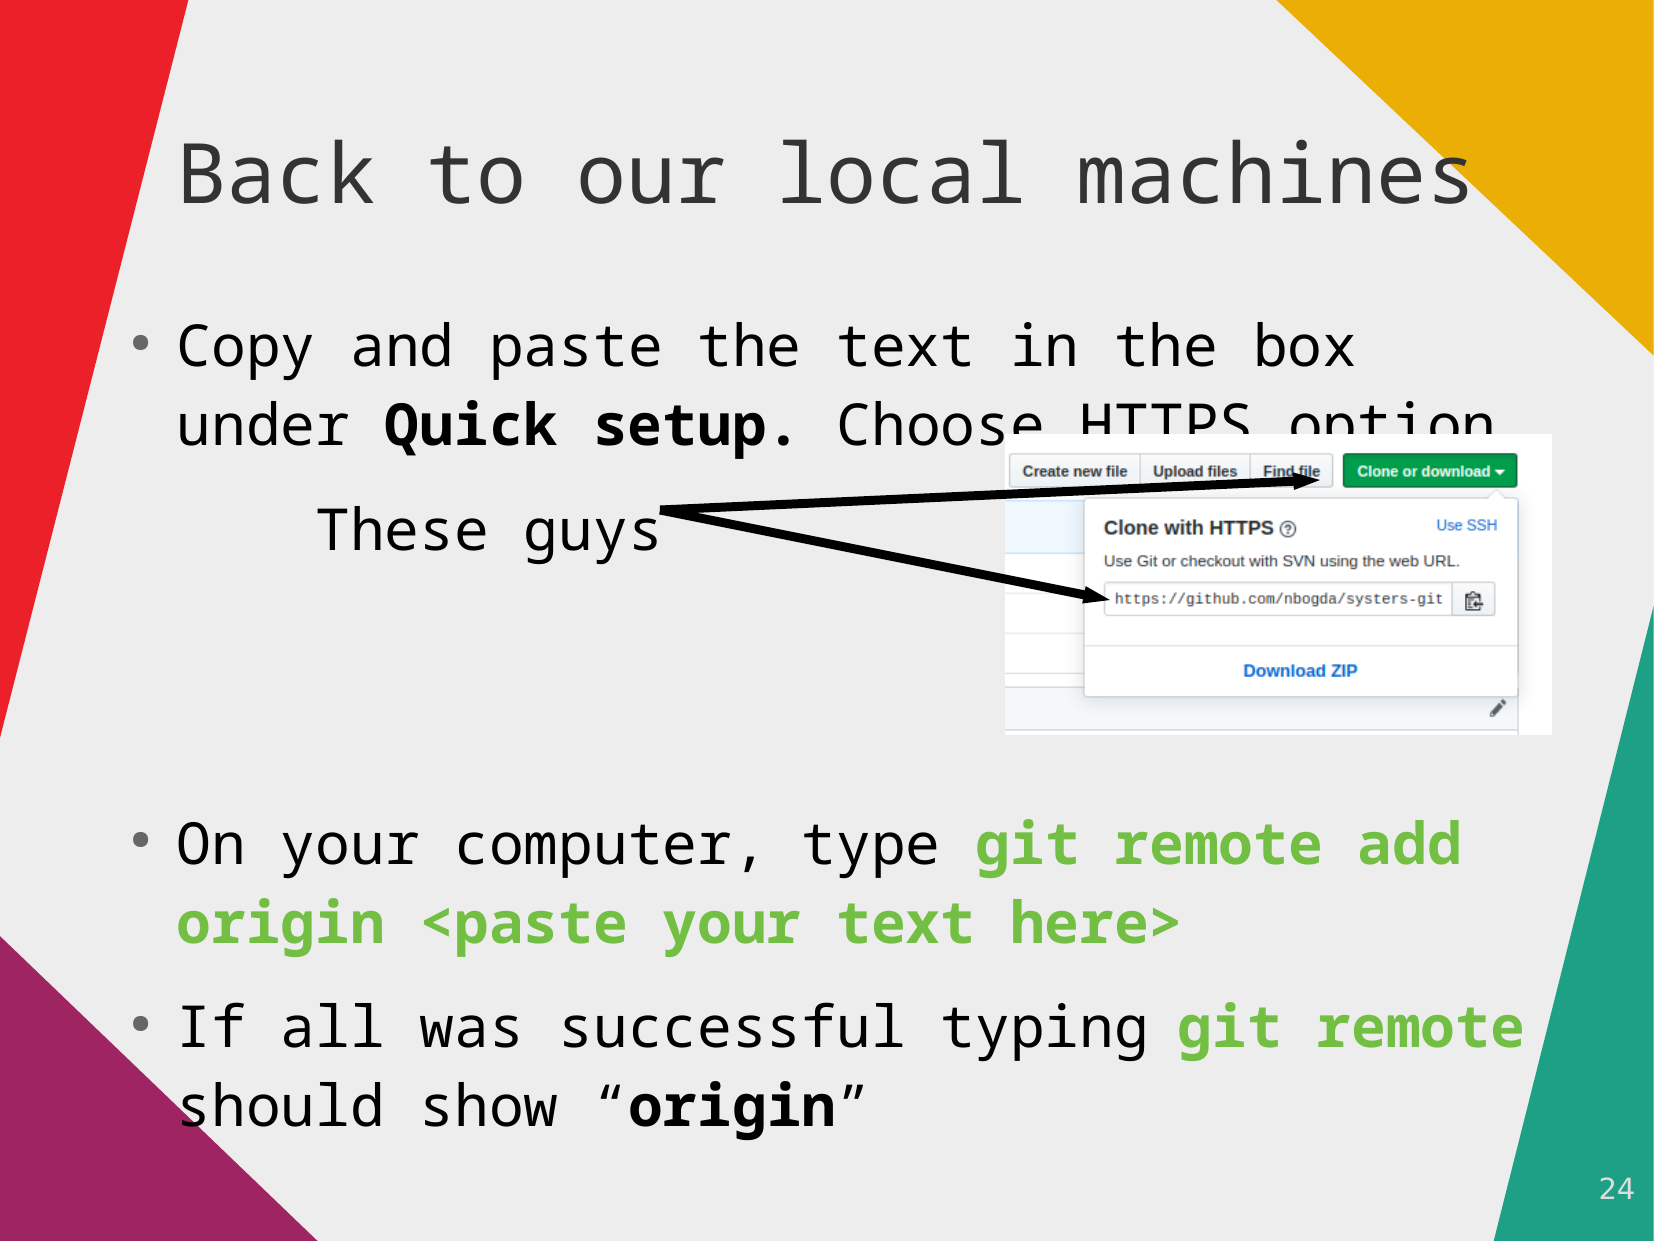

# Back to our local machines
Copy and paste the text in the box under Quick setup. Choose HTTPS option.
 These guys
On your computer, type git remote add origin <paste your text here>
If all was successful typing git remote should show “origin”
24